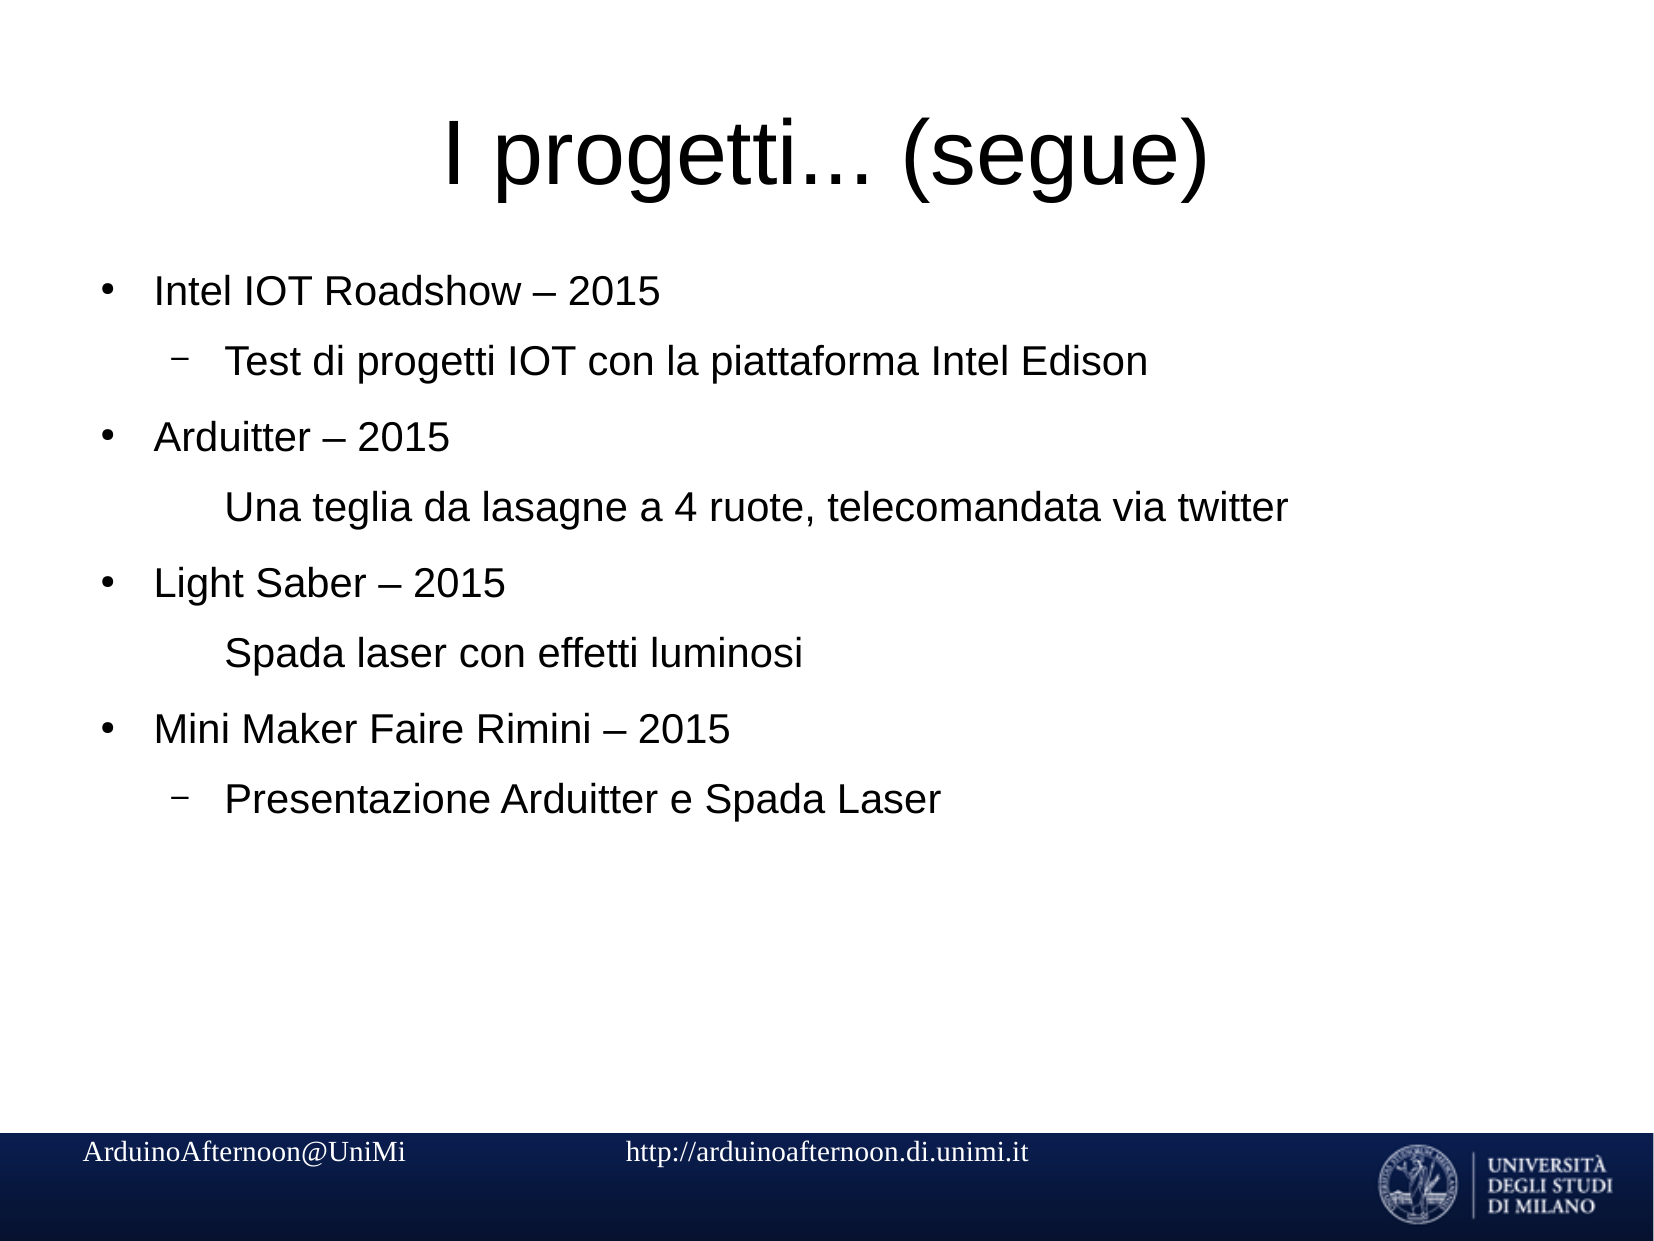

I progetti... (segue)
# Intel IOT Roadshow – 2015
Test di progetti IOT con la piattaforma Intel Edison
Arduitter – 2015
Una teglia da lasagne a 4 ruote, telecomandata via twitter
Light Saber – 2015
Spada laser con effetti luminosi
Mini Maker Faire Rimini – 2015
Presentazione Arduitter e Spada Laser
ArduinoAfternoon@UniMi
http://arduinoafternoon.di.unimi.it